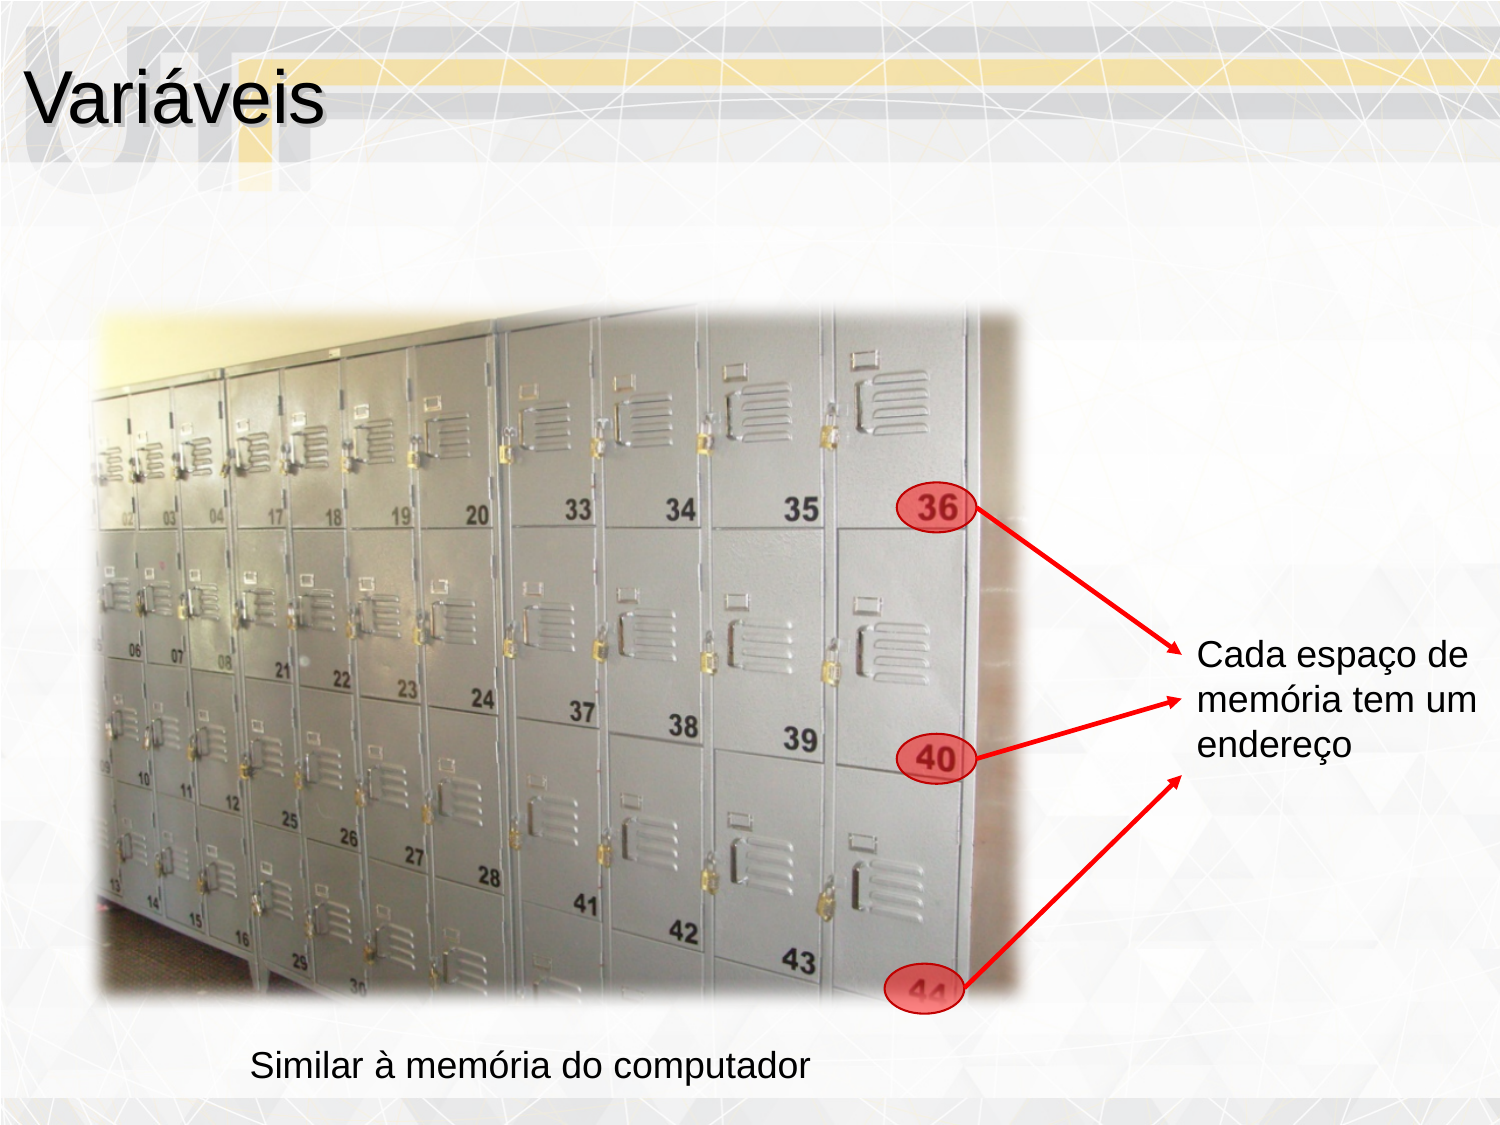

# Variáveis
Cada espaço de memória tem um endereço
Similar à memória do computador